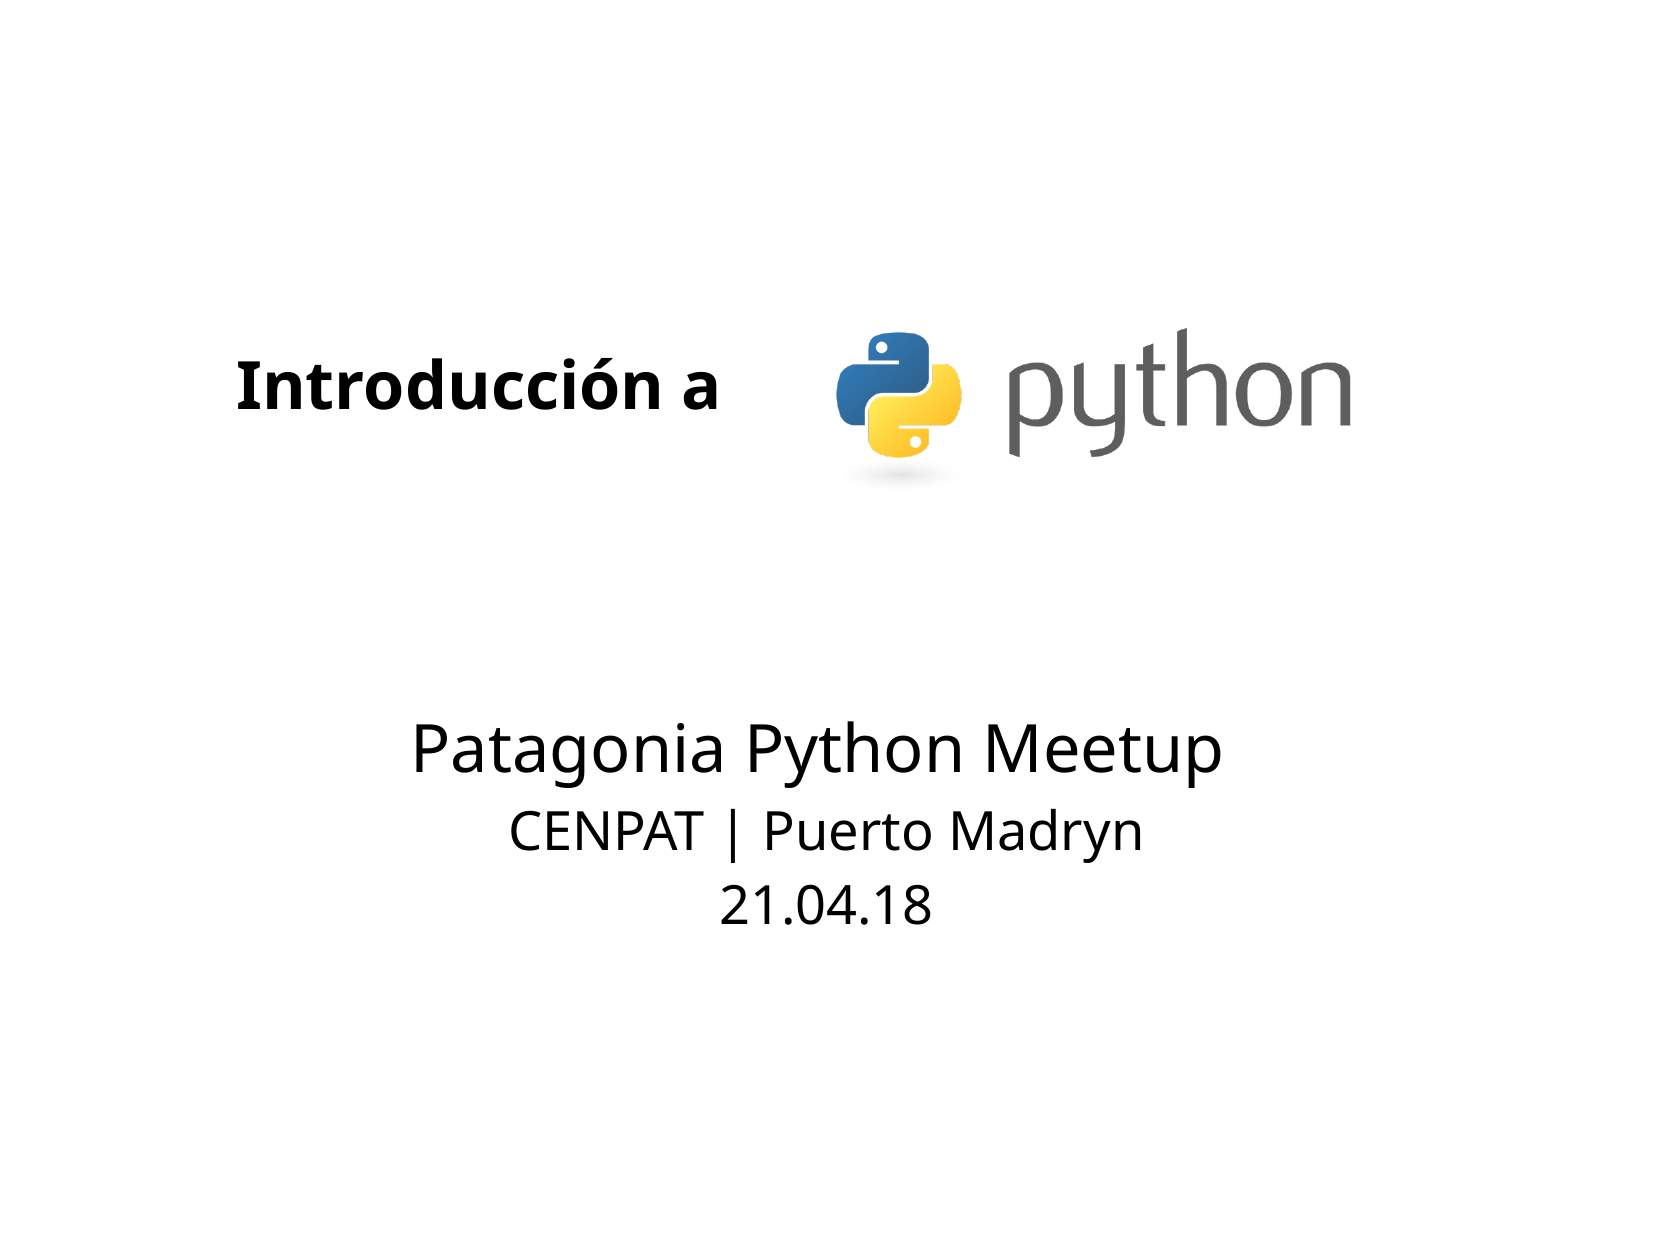

# Introducción a
Patagonia Python Meetup
CENPAT | Puerto Madryn
21.04.18